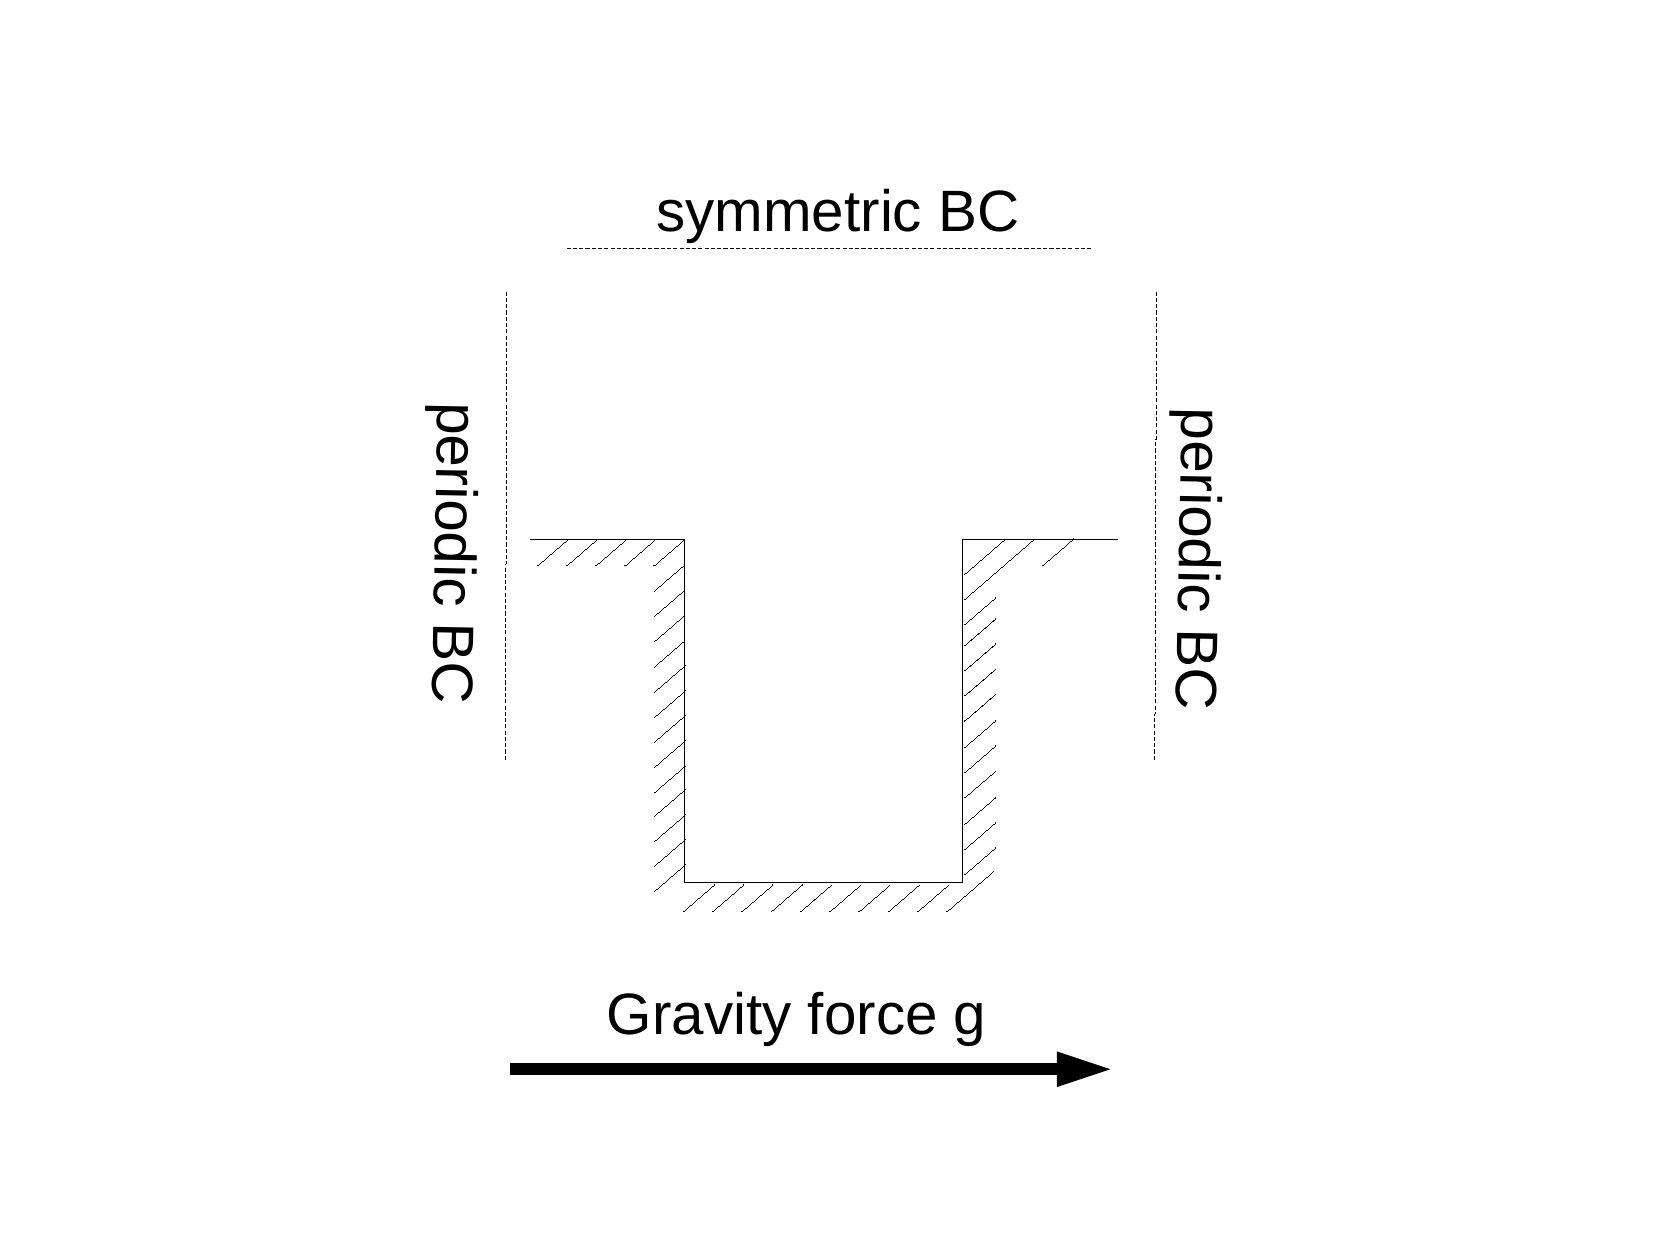

symmetric BC
periodic BC
periodic BC
Gravity force g